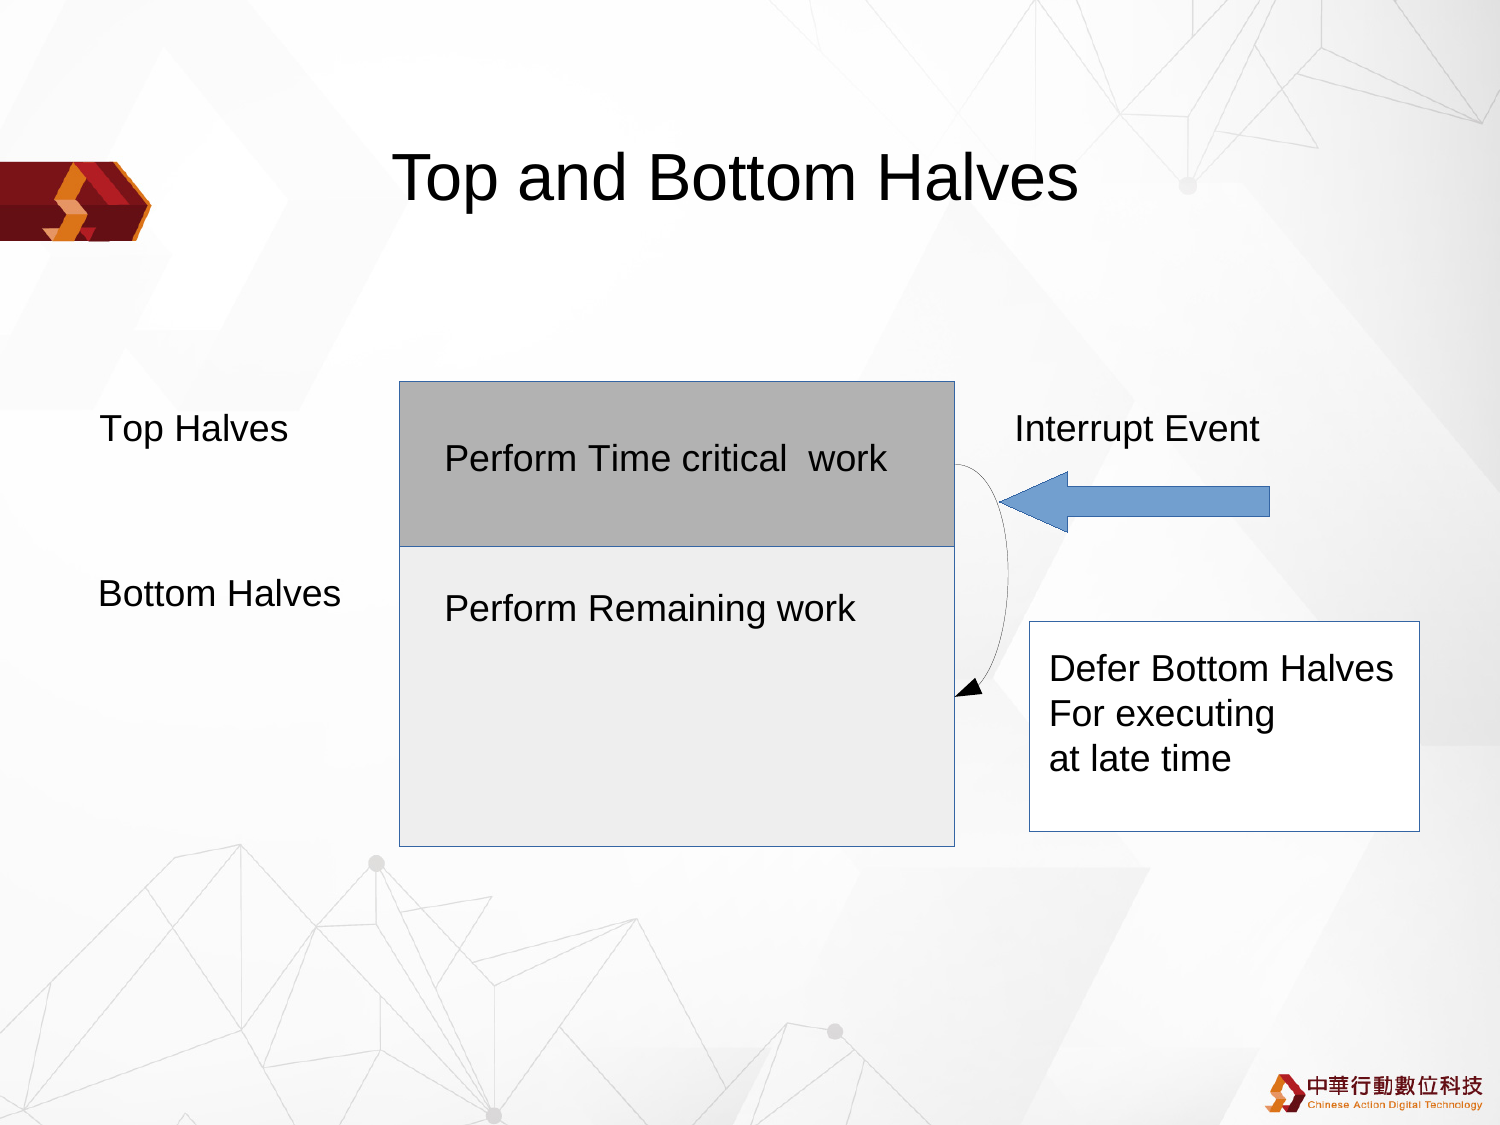

# Top and Bottom Halves
Top Halves
Interrupt Event
Perform Time critical work
Bottom Halves
Perform Remaining work
Defer Bottom Halves For executing
at late time